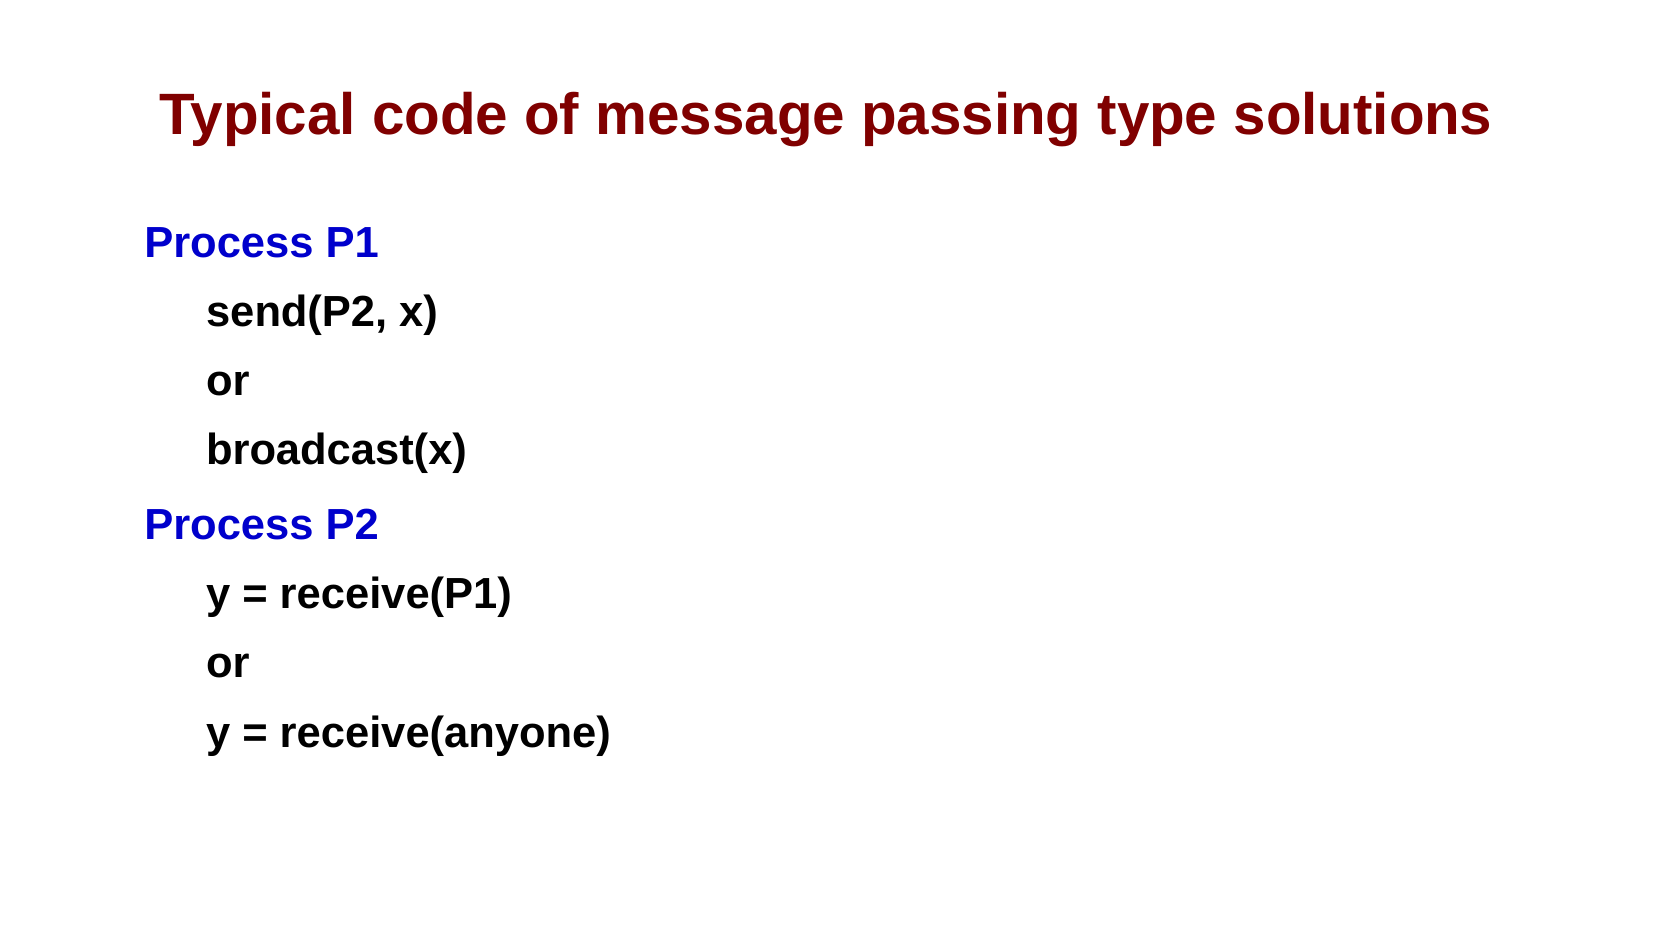

# Typical code of message passing type solutions
Process P1
send(P2, x)
or
broadcast(x)
Process P2
y = receive(P1)
or
y = receive(anyone)